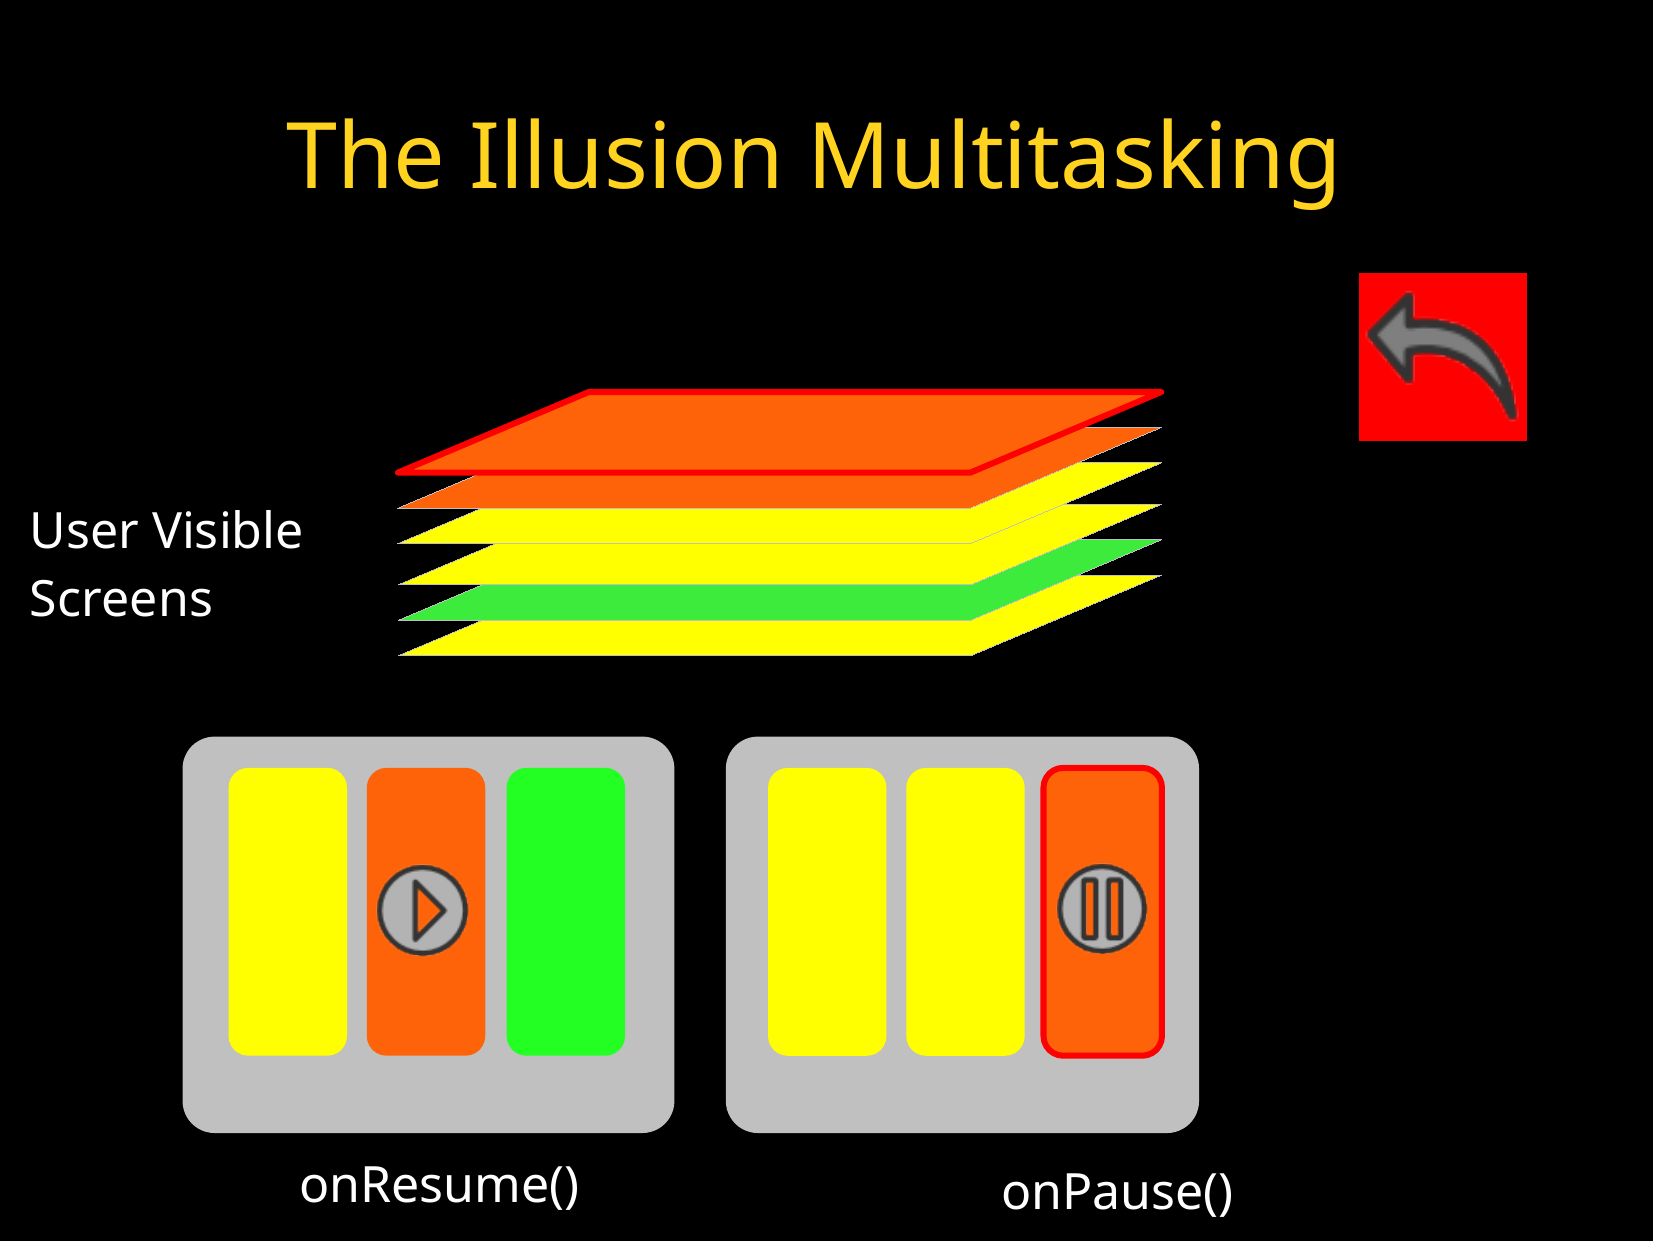

# The Illusion Multitasking
User Visible
Screens
onResume()
onPause()